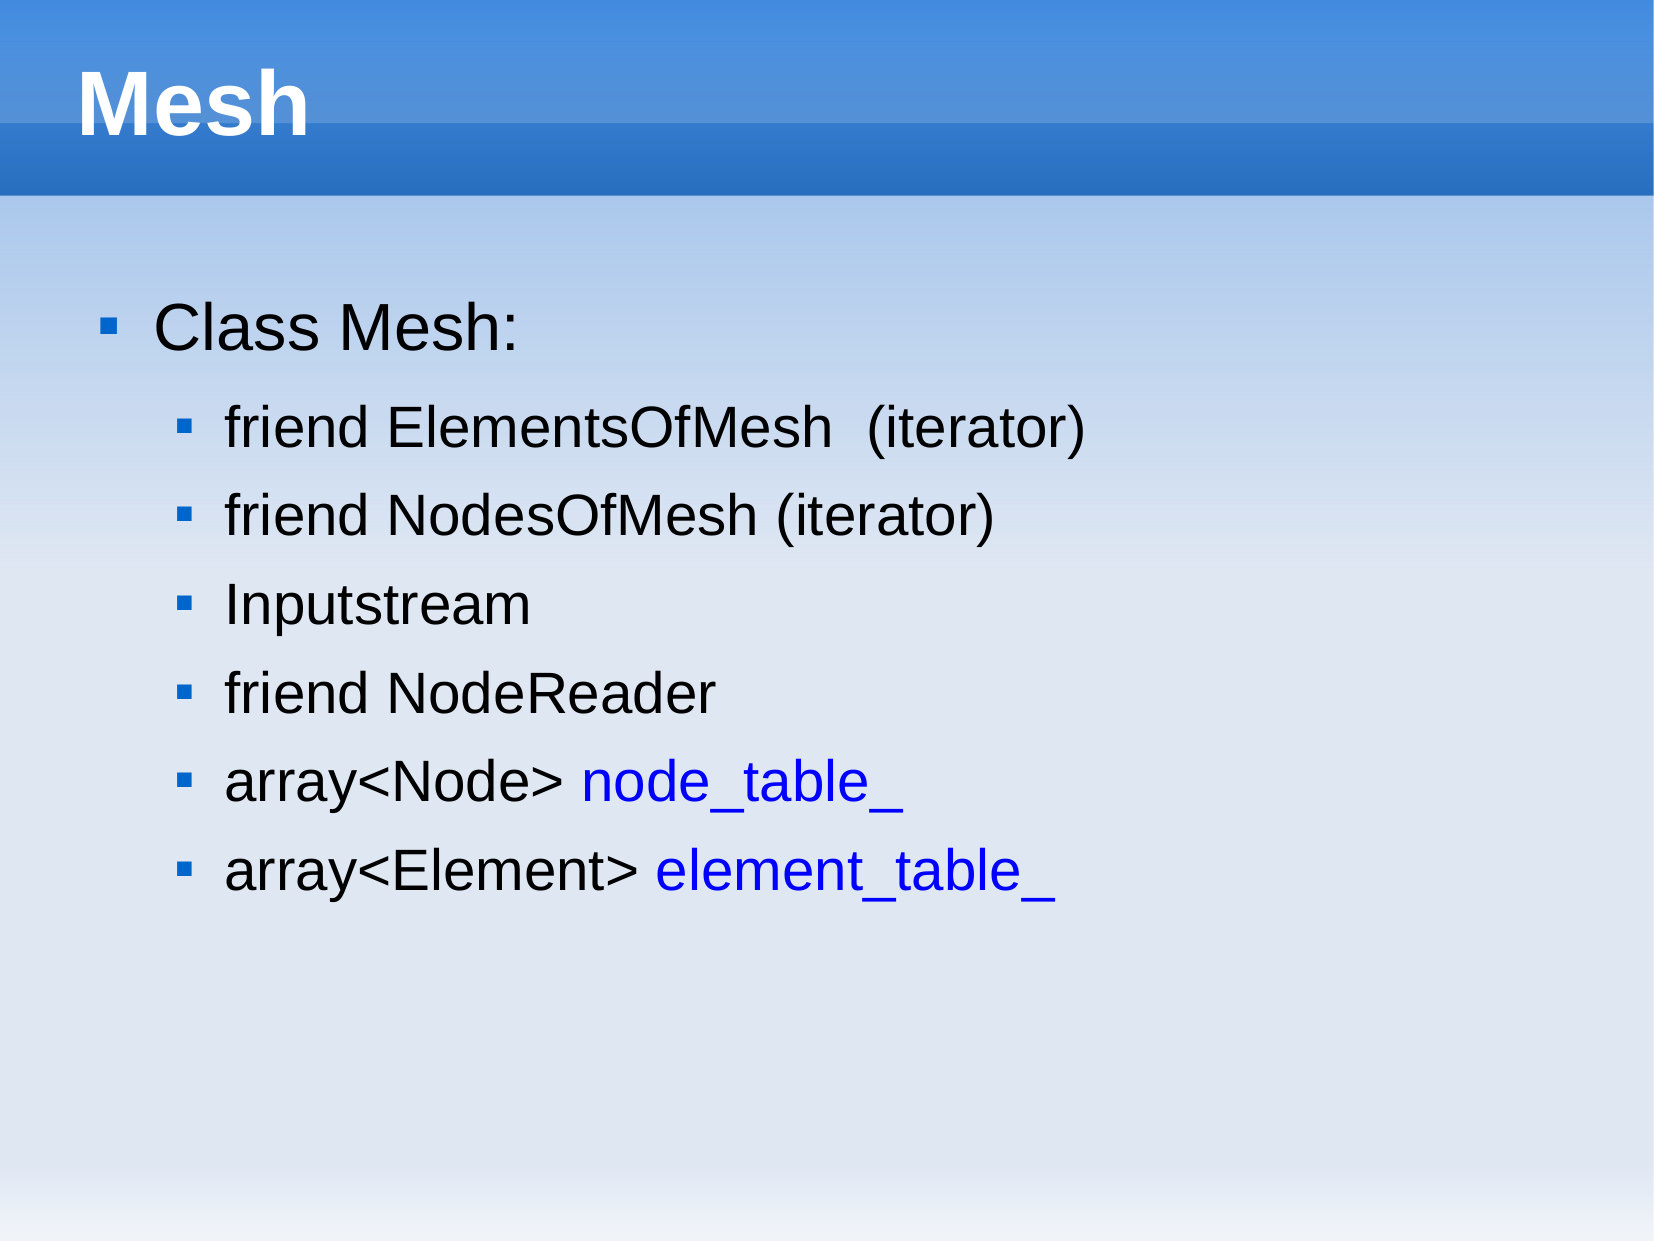

# Mesh
Class Mesh:
friend ElementsOfMesh (iterator)
friend NodesOfMesh (iterator)
Inputstream
friend NodeReader
array<Node> node_table_
array<Element> element_table_